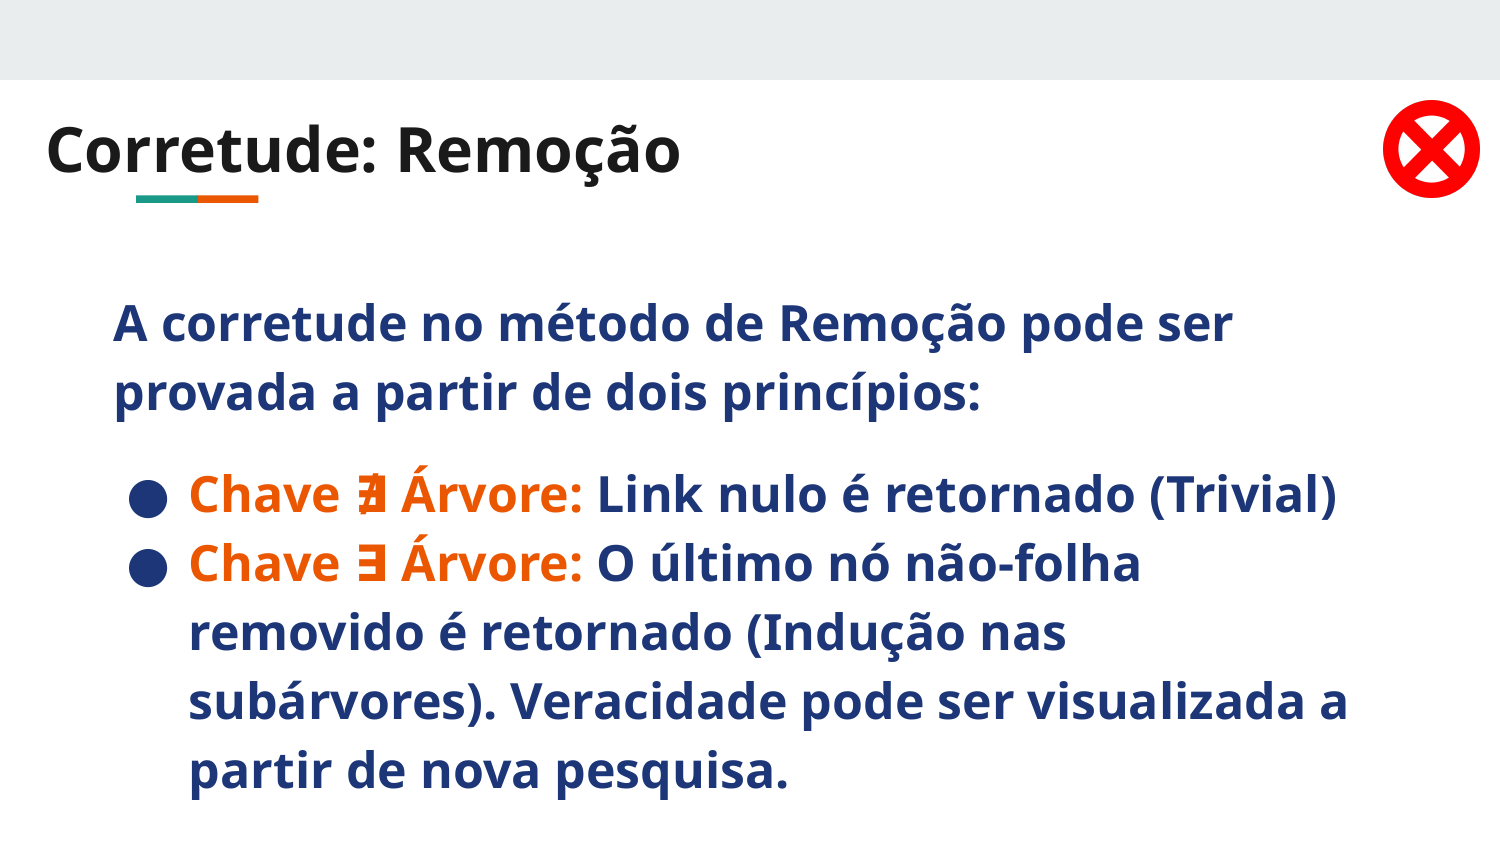

# Corretude: Remoção
A corretude no método de Remoção pode ser provada a partir de dois princípios:
Chave ∄ Árvore: Link nulo é retornado (Trivial)
Chave ∃ Árvore: O último nó não-folha removido é retornado (Indução nas subárvores). Veracidade pode ser visualizada a partir de nova pesquisa.